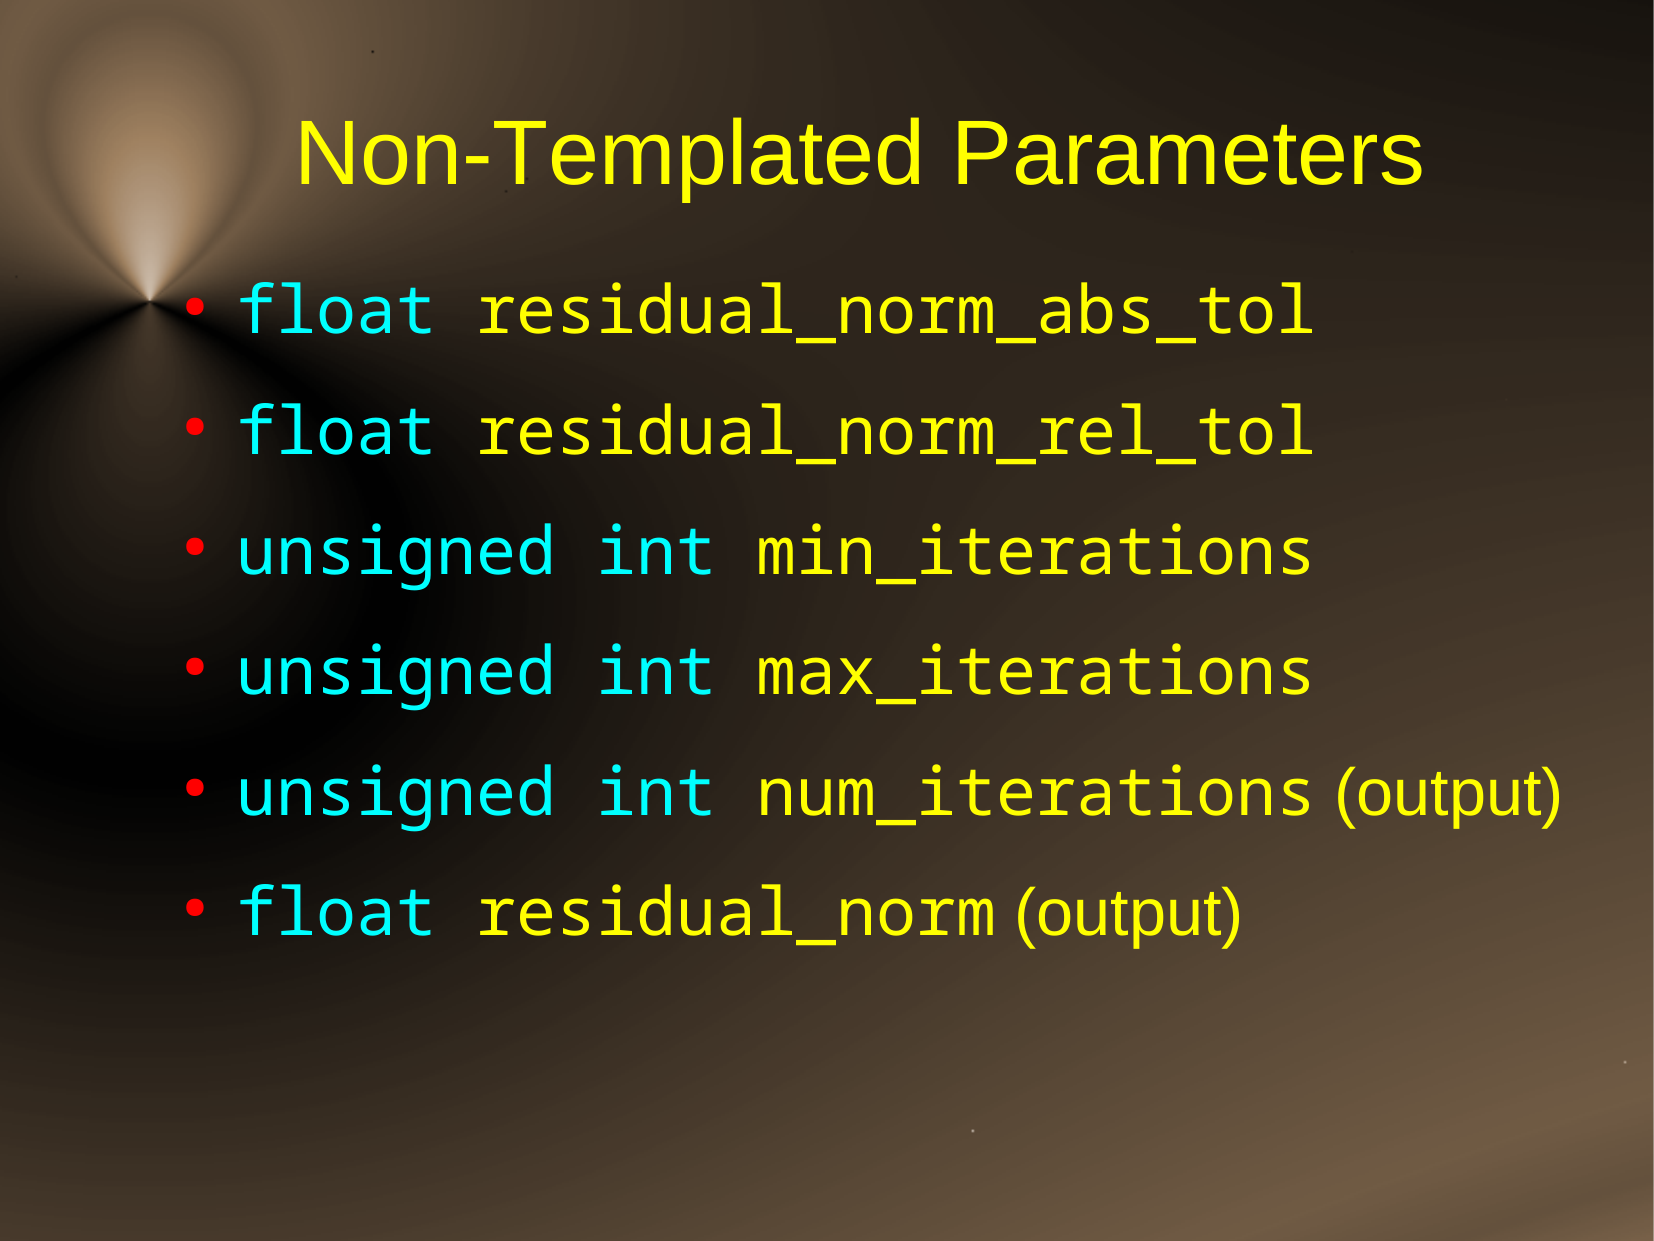

# Non-Templated Parameters
float residual_norm_abs_tol
float residual_norm_rel_tol
unsigned int min_iterations
unsigned int max_iterations
unsigned int num_iterations (output)
float residual_norm (output)